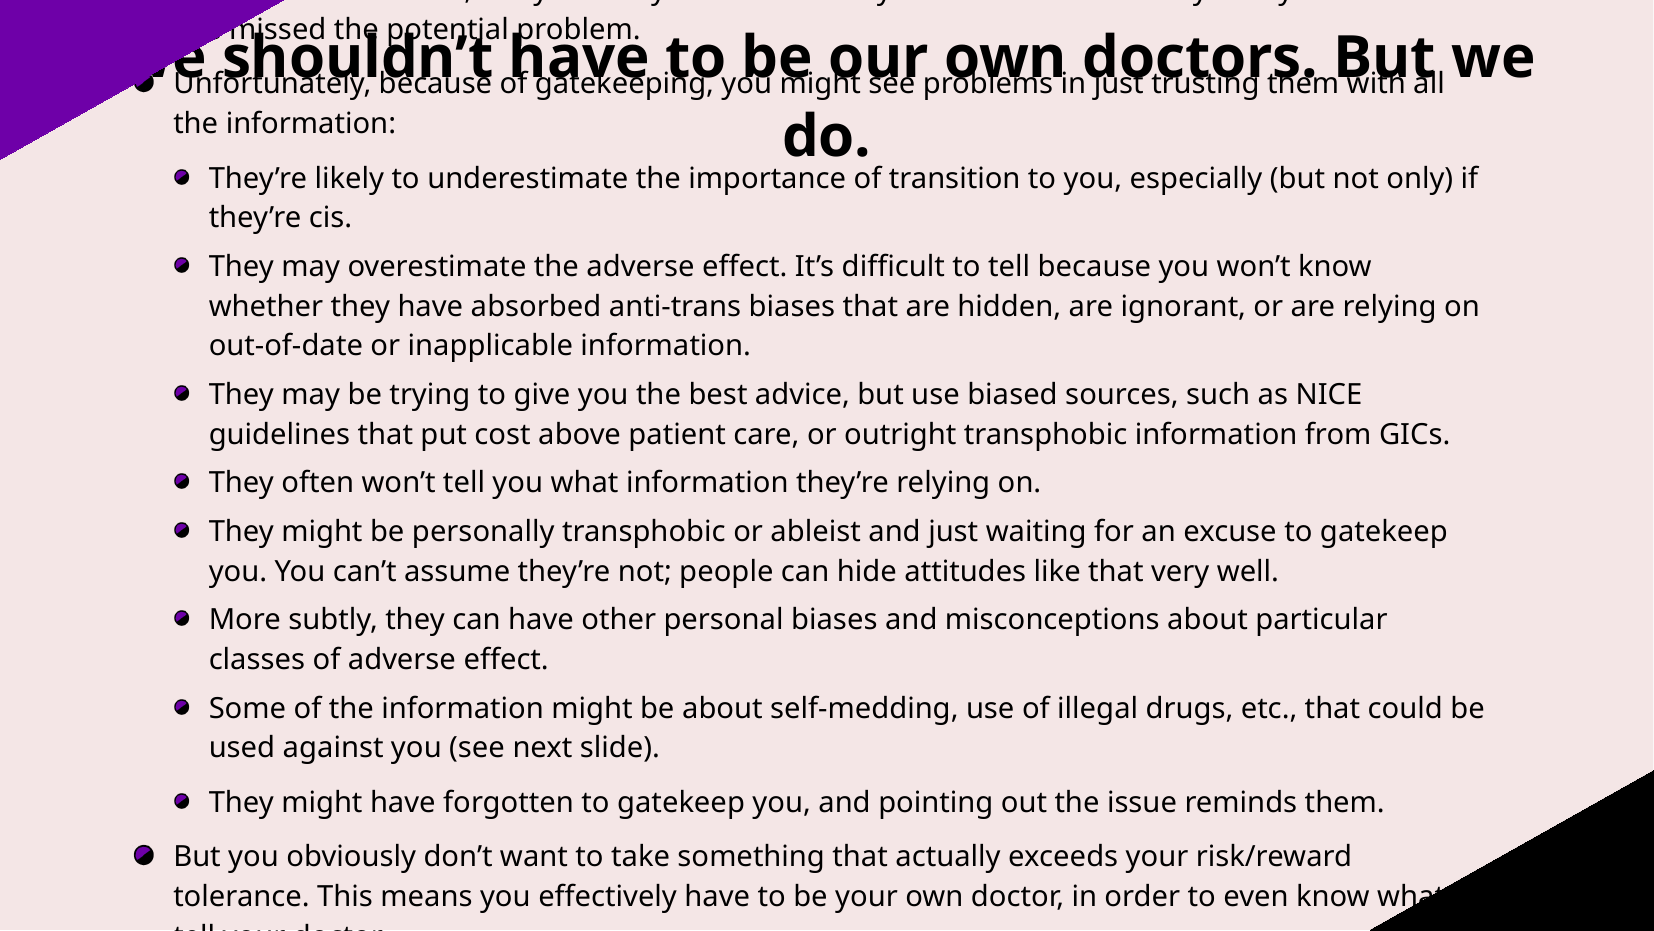

Suppose there’s an interaction or side effect that might be a problem for you taking a particular combination of meds, but you really need them for your transition. Let’s say that your doctor has missed the potential problem.
Unfortunately, because of gatekeeping, you might see problems in just trusting them with all the information:
They’re likely to underestimate the importance of transition to you, especially (but not only) if they’re cis.
They may overestimate the adverse effect. It’s difficult to tell because you won’t know whether they have absorbed anti-trans biases that are hidden, are ignorant, or are relying on out-of-date or inapplicable information.
They may be trying to give you the best advice, but use biased sources, such as NICE guidelines that put cost above patient care, or outright transphobic information from GICs.
They often won’t tell you what information they’re relying on.
They might be personally transphobic or ableist and just waiting for an excuse to gatekeep you. You can’t assume they’re not; people can hide attitudes like that very well.
More subtly, they can have other personal biases and misconceptions about particular classes of adverse effect.
Some of the information might be about self-medding, use of illegal drugs, etc., that could be used against you (see next slide).
They might have forgotten to gatekeep you, and pointing out the issue reminds them.
But you obviously don’t want to take something that actually exceeds your risk/reward tolerance. This means you effectively have to be your own doctor, in order to even know what to tell your doctor.
This really sucks! You might not be good at biochemistry; you might not have friends who are good at biochemistry. We shouldn’t have to be our own doctors, and the fact that we do is itself ableist, classist, and transphobic.
# We shouldn’t have to be our own doctors. But we do.